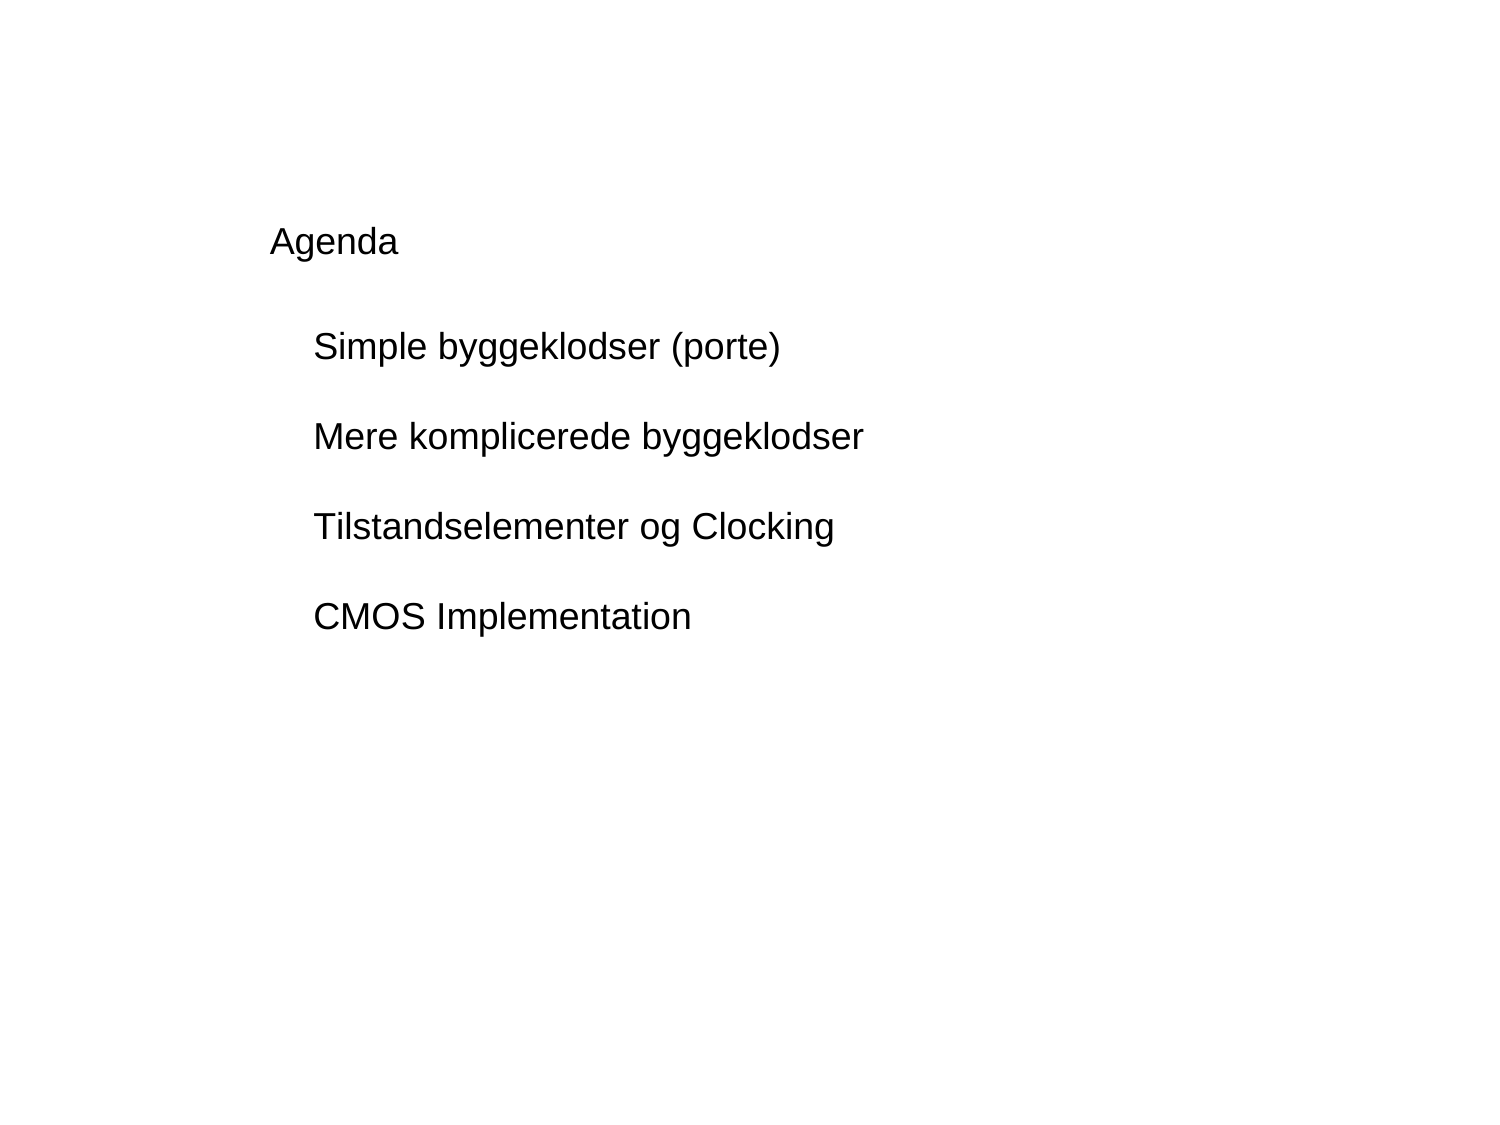

Agenda
Simple byggeklodser (porte)
Mere komplicerede byggeklodser
Tilstandselementer og Clocking
CMOS Implementation